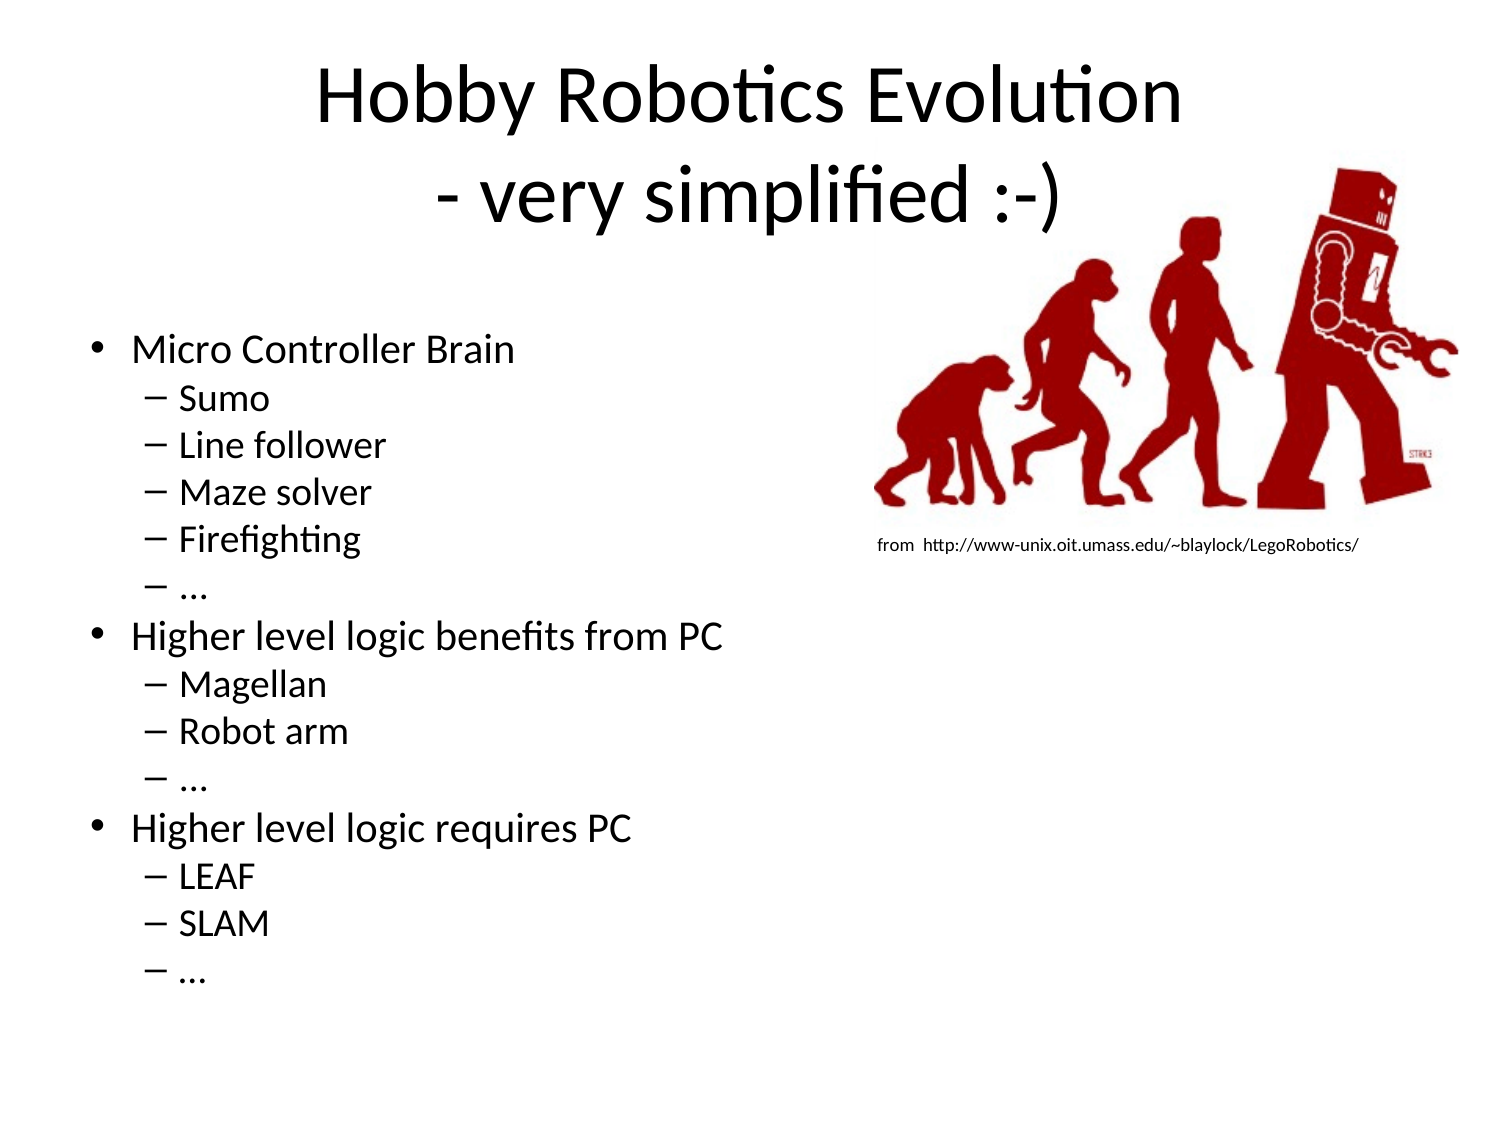

# Hobby Robotics Evolution - very simplified :-)
Micro Controller Brain
Sumo
Line follower
Maze solver
Firefighting
...
Higher level logic benefits from PC
Magellan
Robot arm
...
Higher level logic requires PC
LEAF
SLAM
…
from http://www-unix.oit.umass.edu/~blaylock/LegoRobotics/